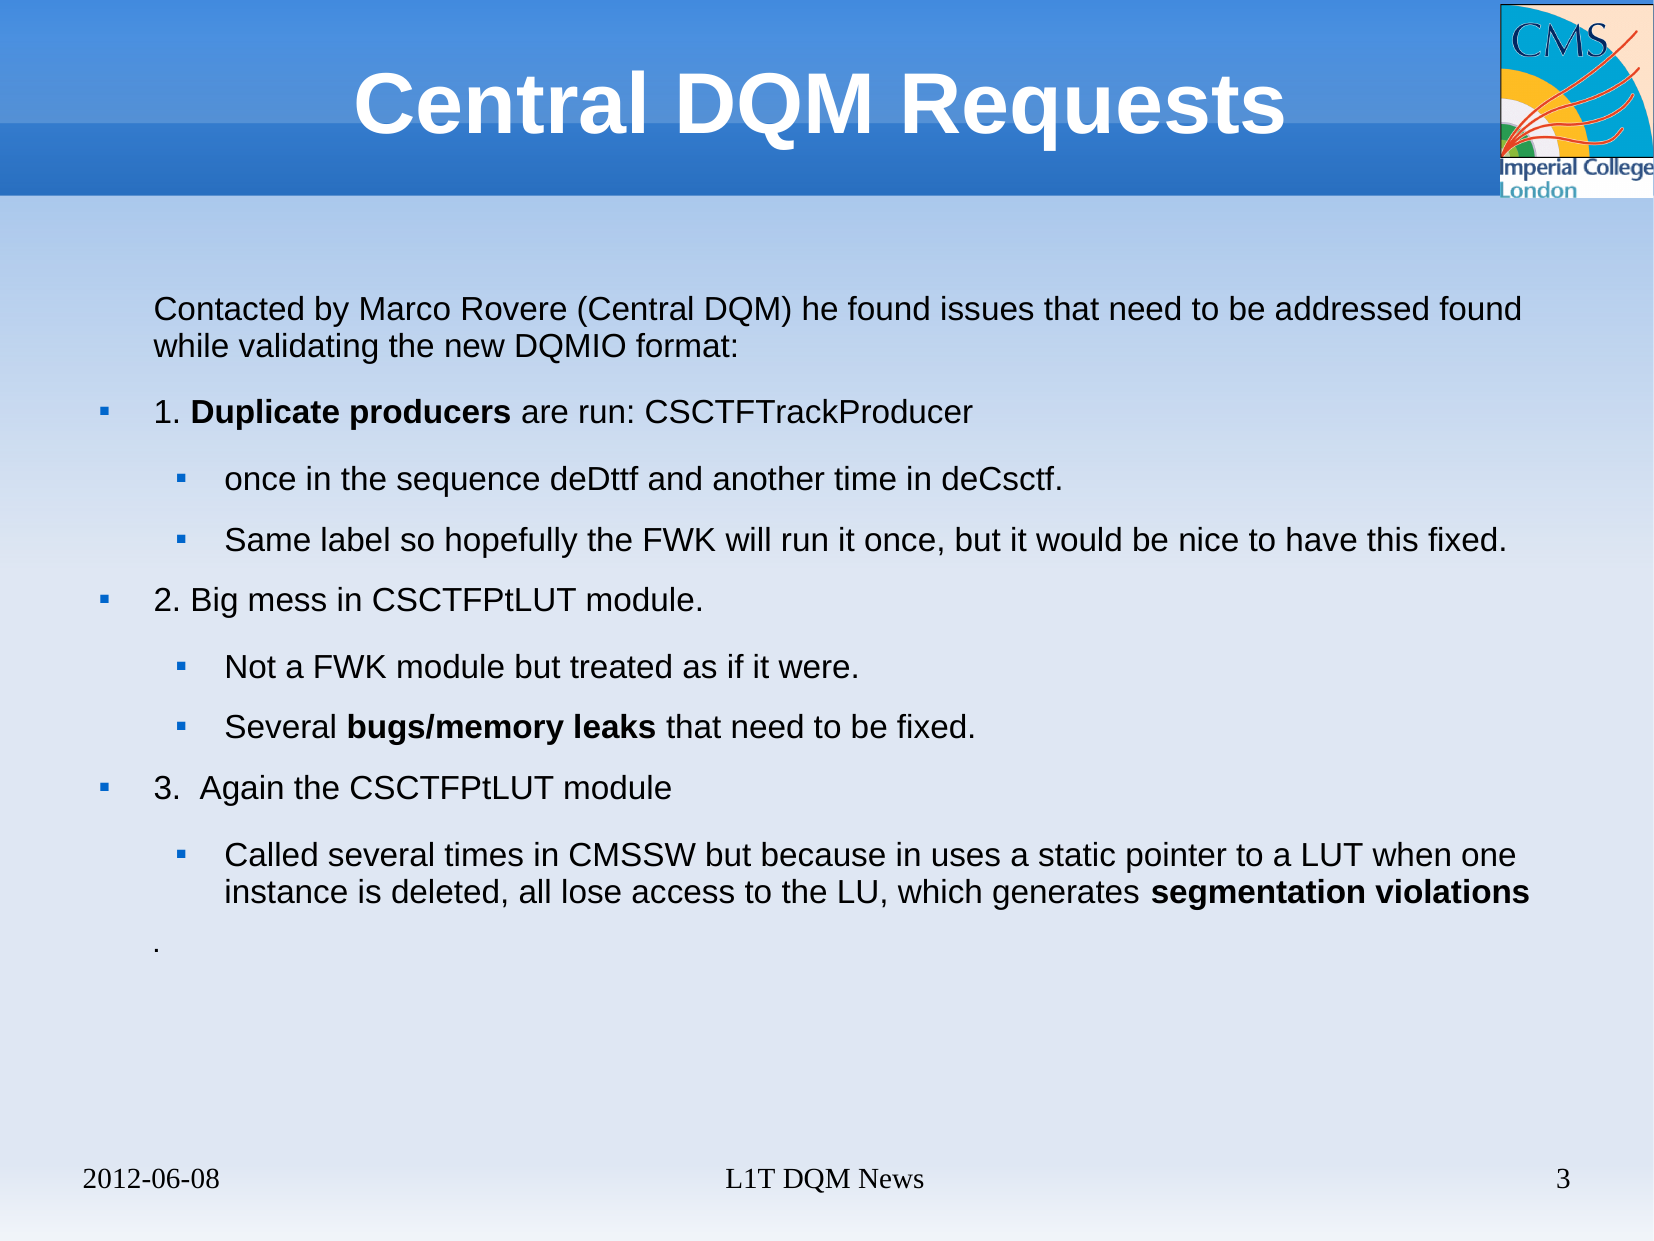

# Central DQM Requests
Contacted by Marco Rovere (Central DQM) he found issues that need to be addressed found while validating the new DQMIO format:
1. Duplicate producers are run: CSCTFTrackProducer
once in the sequence deDttf and another time in deCsctf.
Same label so hopefully the FWK will run it once, but it would be nice to have this fixed.
2. Big mess in CSCTFPtLUT module.
Not a FWK module but treated as if it were.
Several bugs/memory leaks that need to be fixed.
3. Again the CSCTFPtLUT module
Called several times in CMSSW but because in uses a static pointer to a LUT when one instance is deleted, all lose access to the LU, which generates segmentation violations
.
2012-06-08
L1T DQM News
3